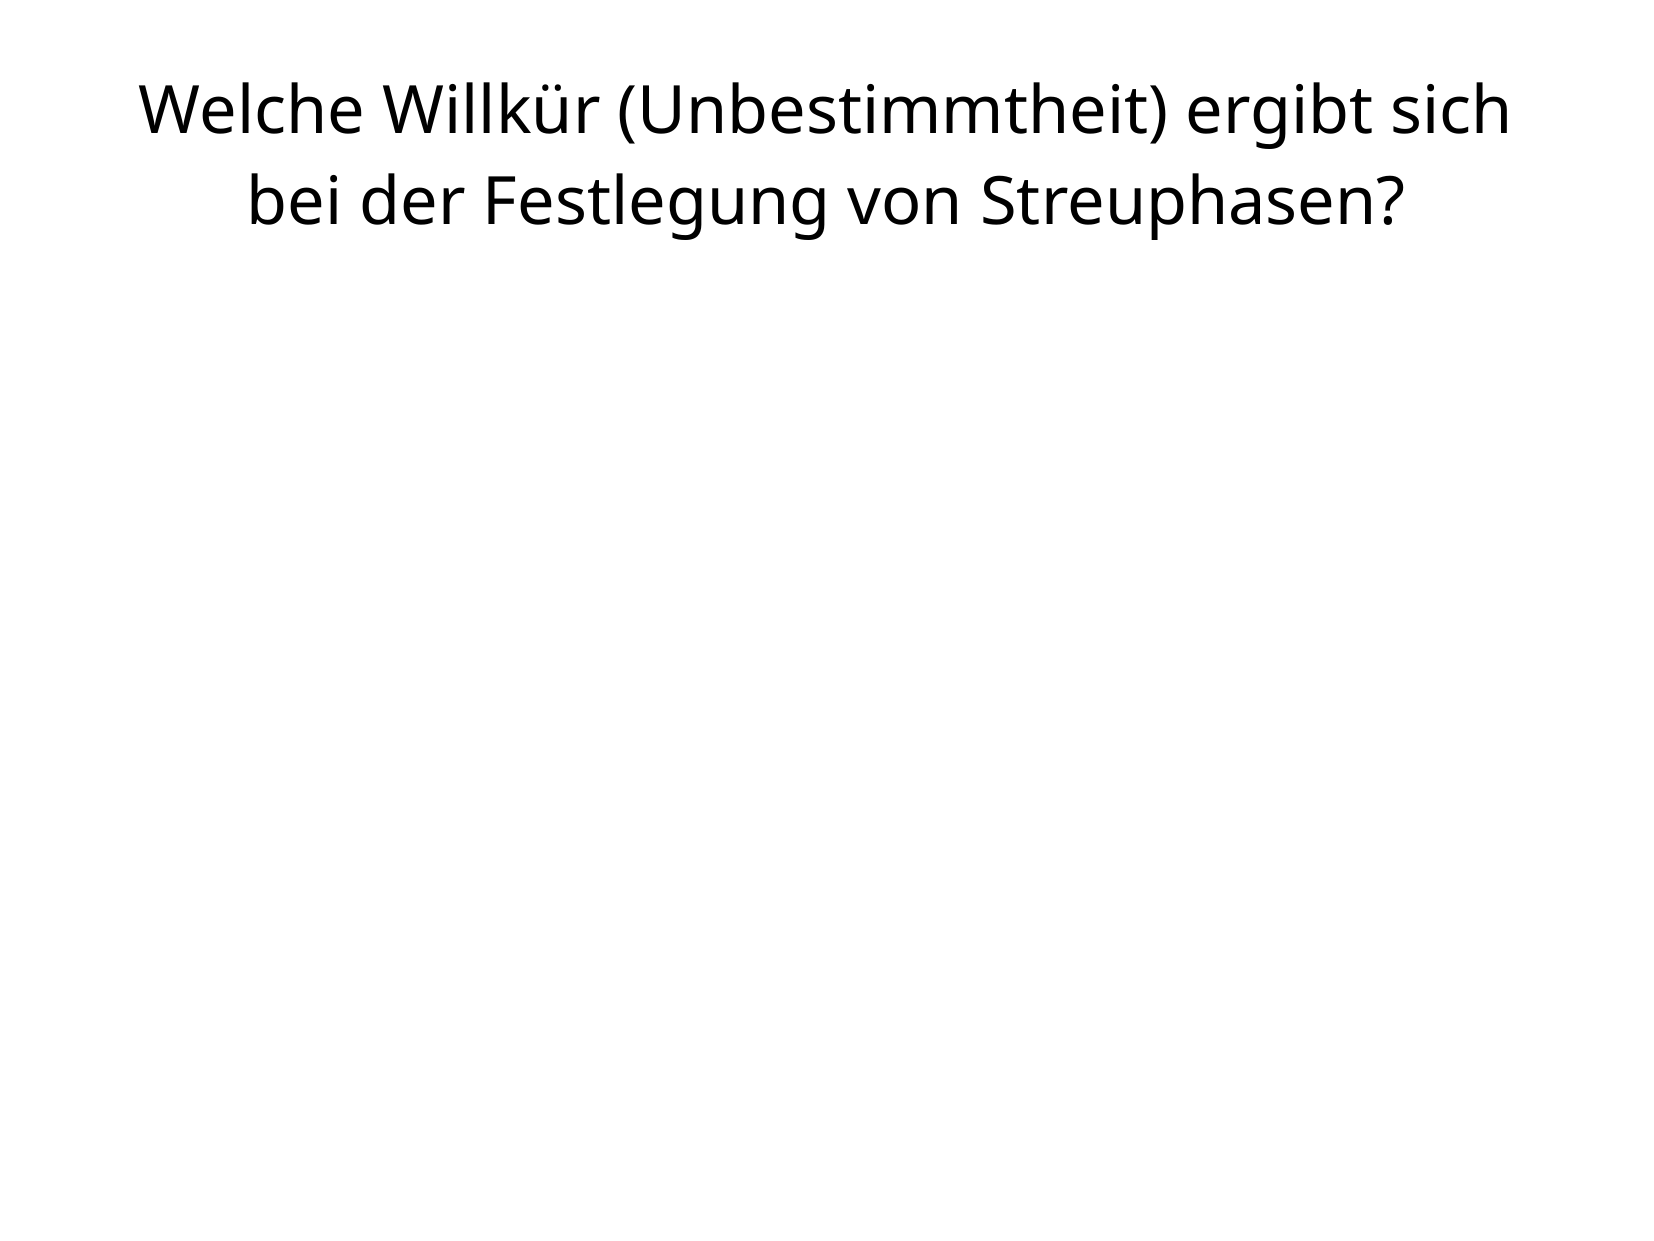

# Welche Willkür (Unbestimmtheit) ergibt sich bei der Festlegung von Streuphasen?